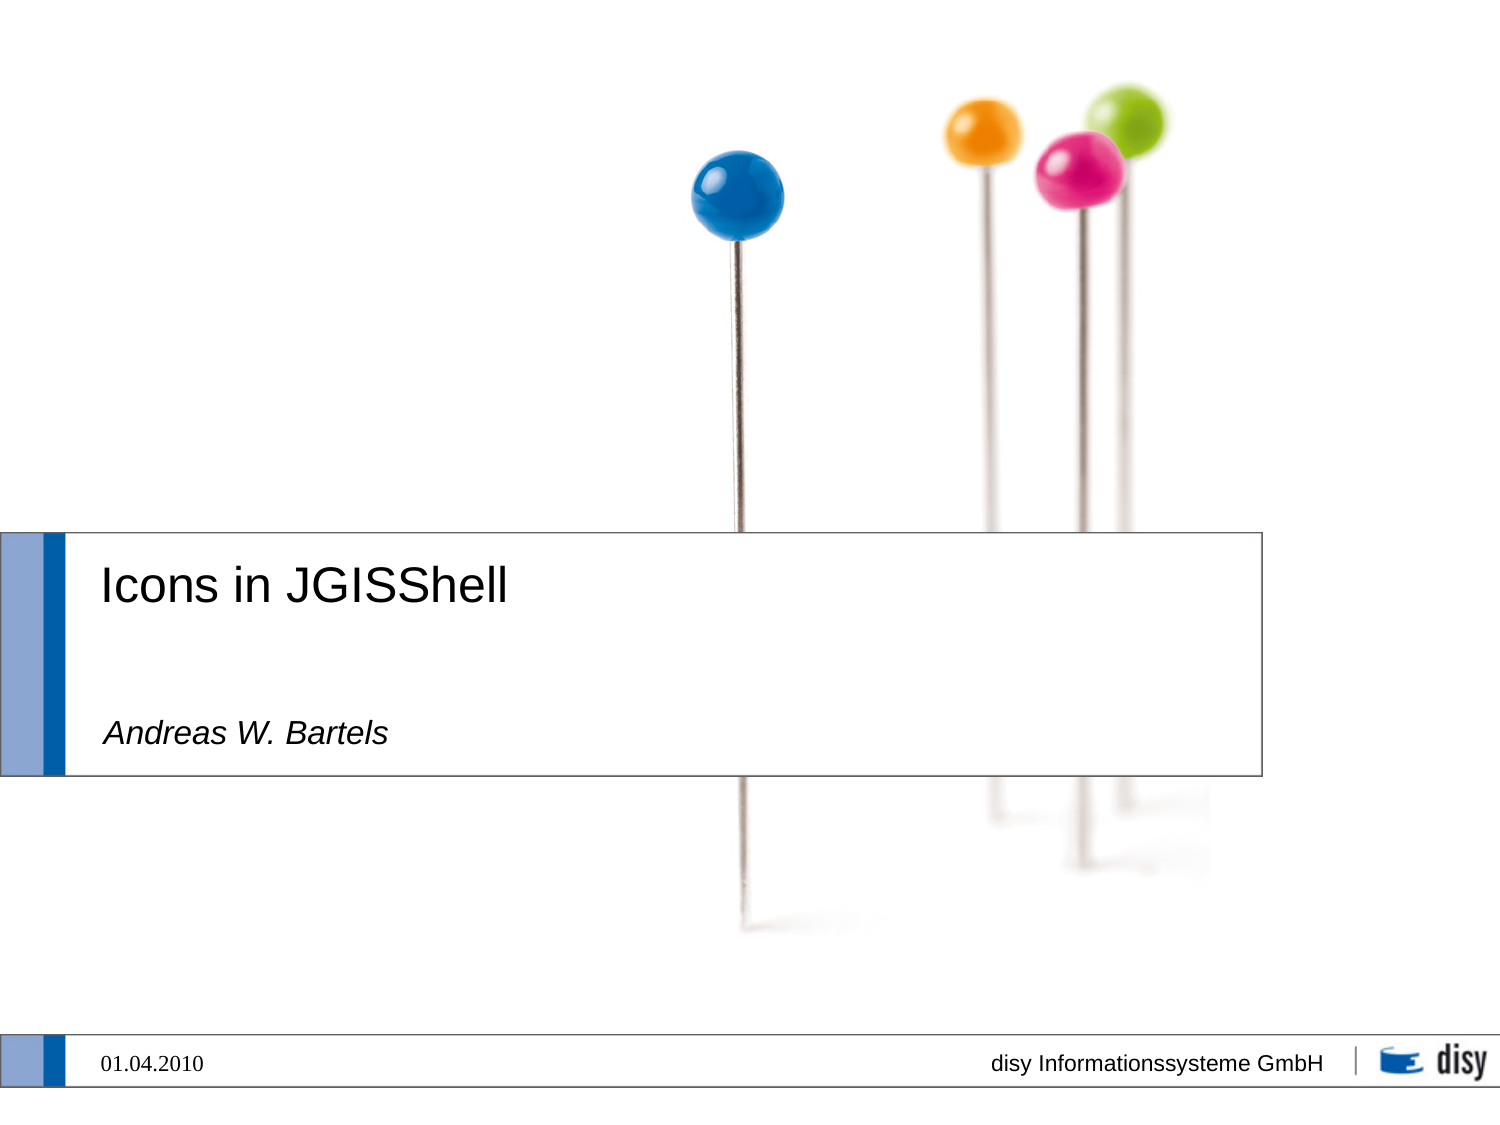

# Icons in JGISShell
Andreas W. Bartels
01.04.2010